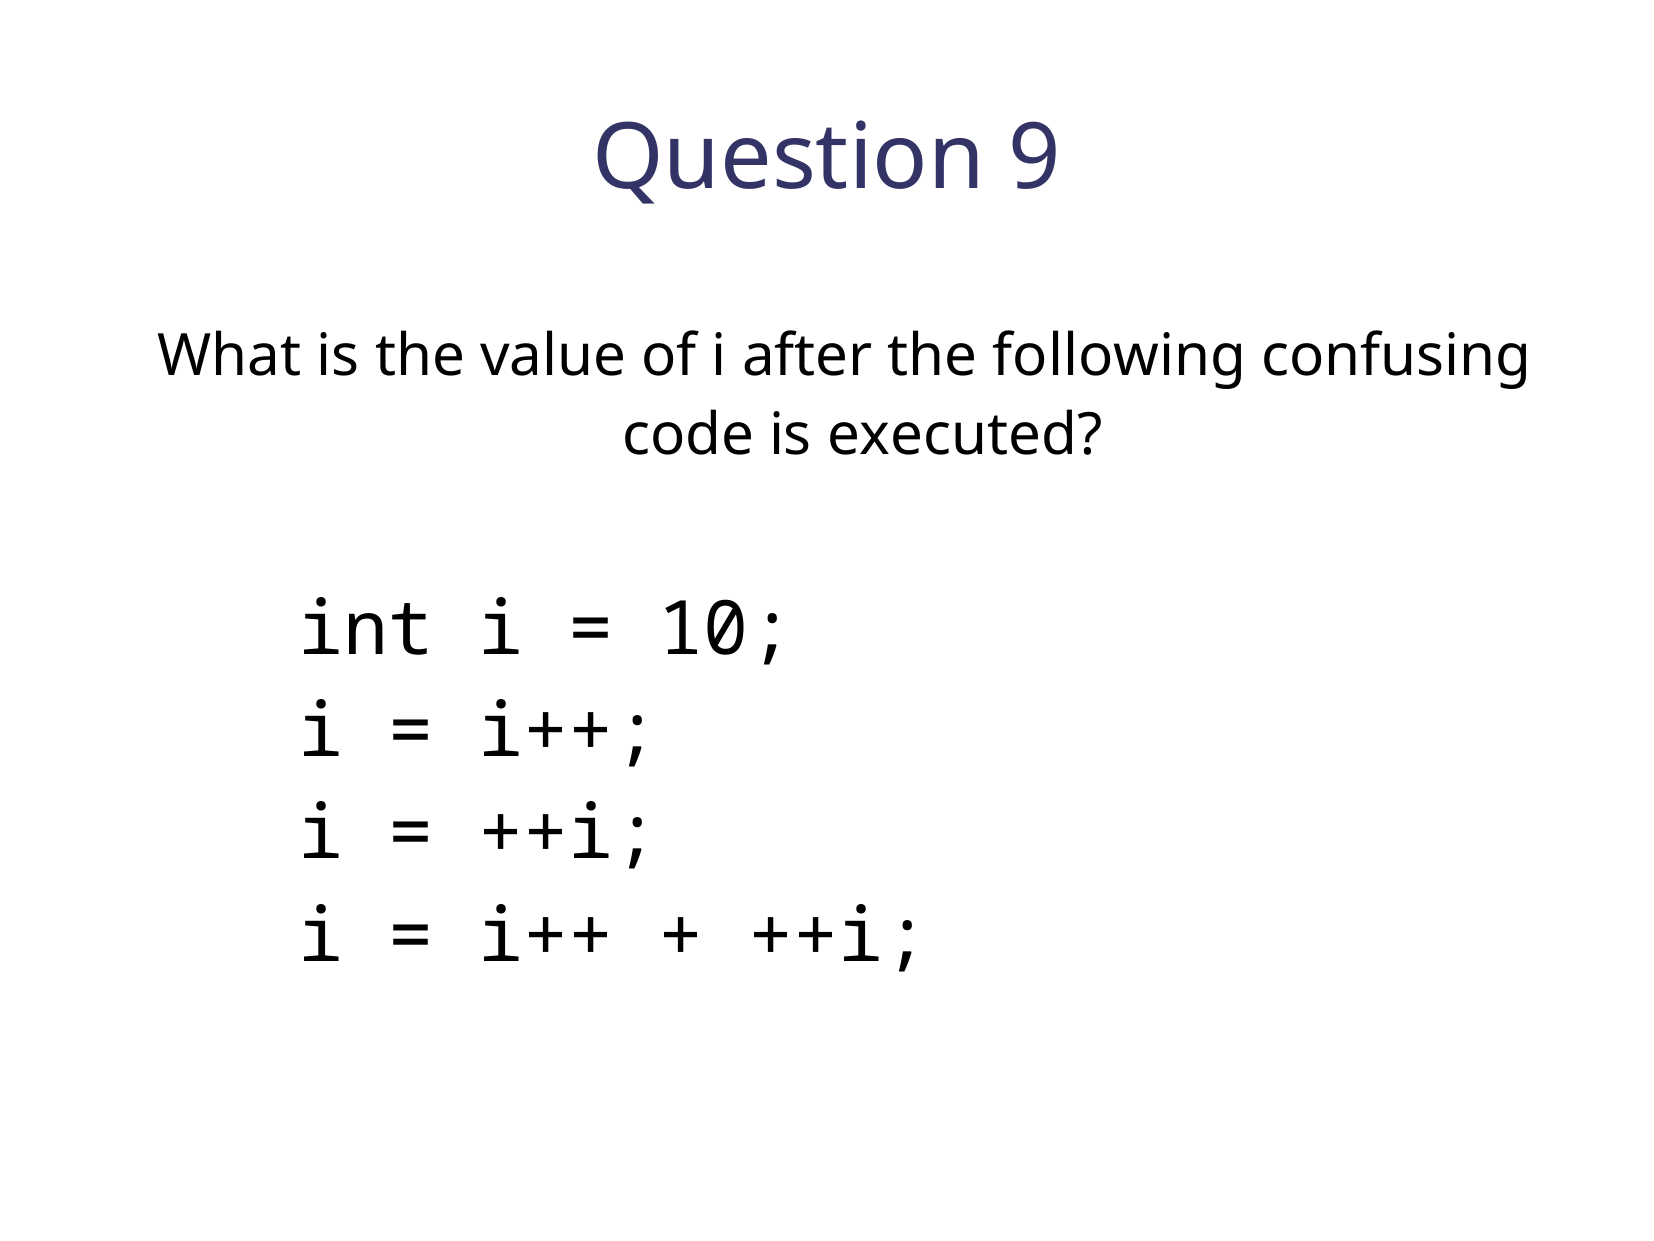

# Question
What is the value of i after the following confusing code is executed?
 int i = 10;
 i = i++;
 i = ++i;
 i = i++ + ++i;